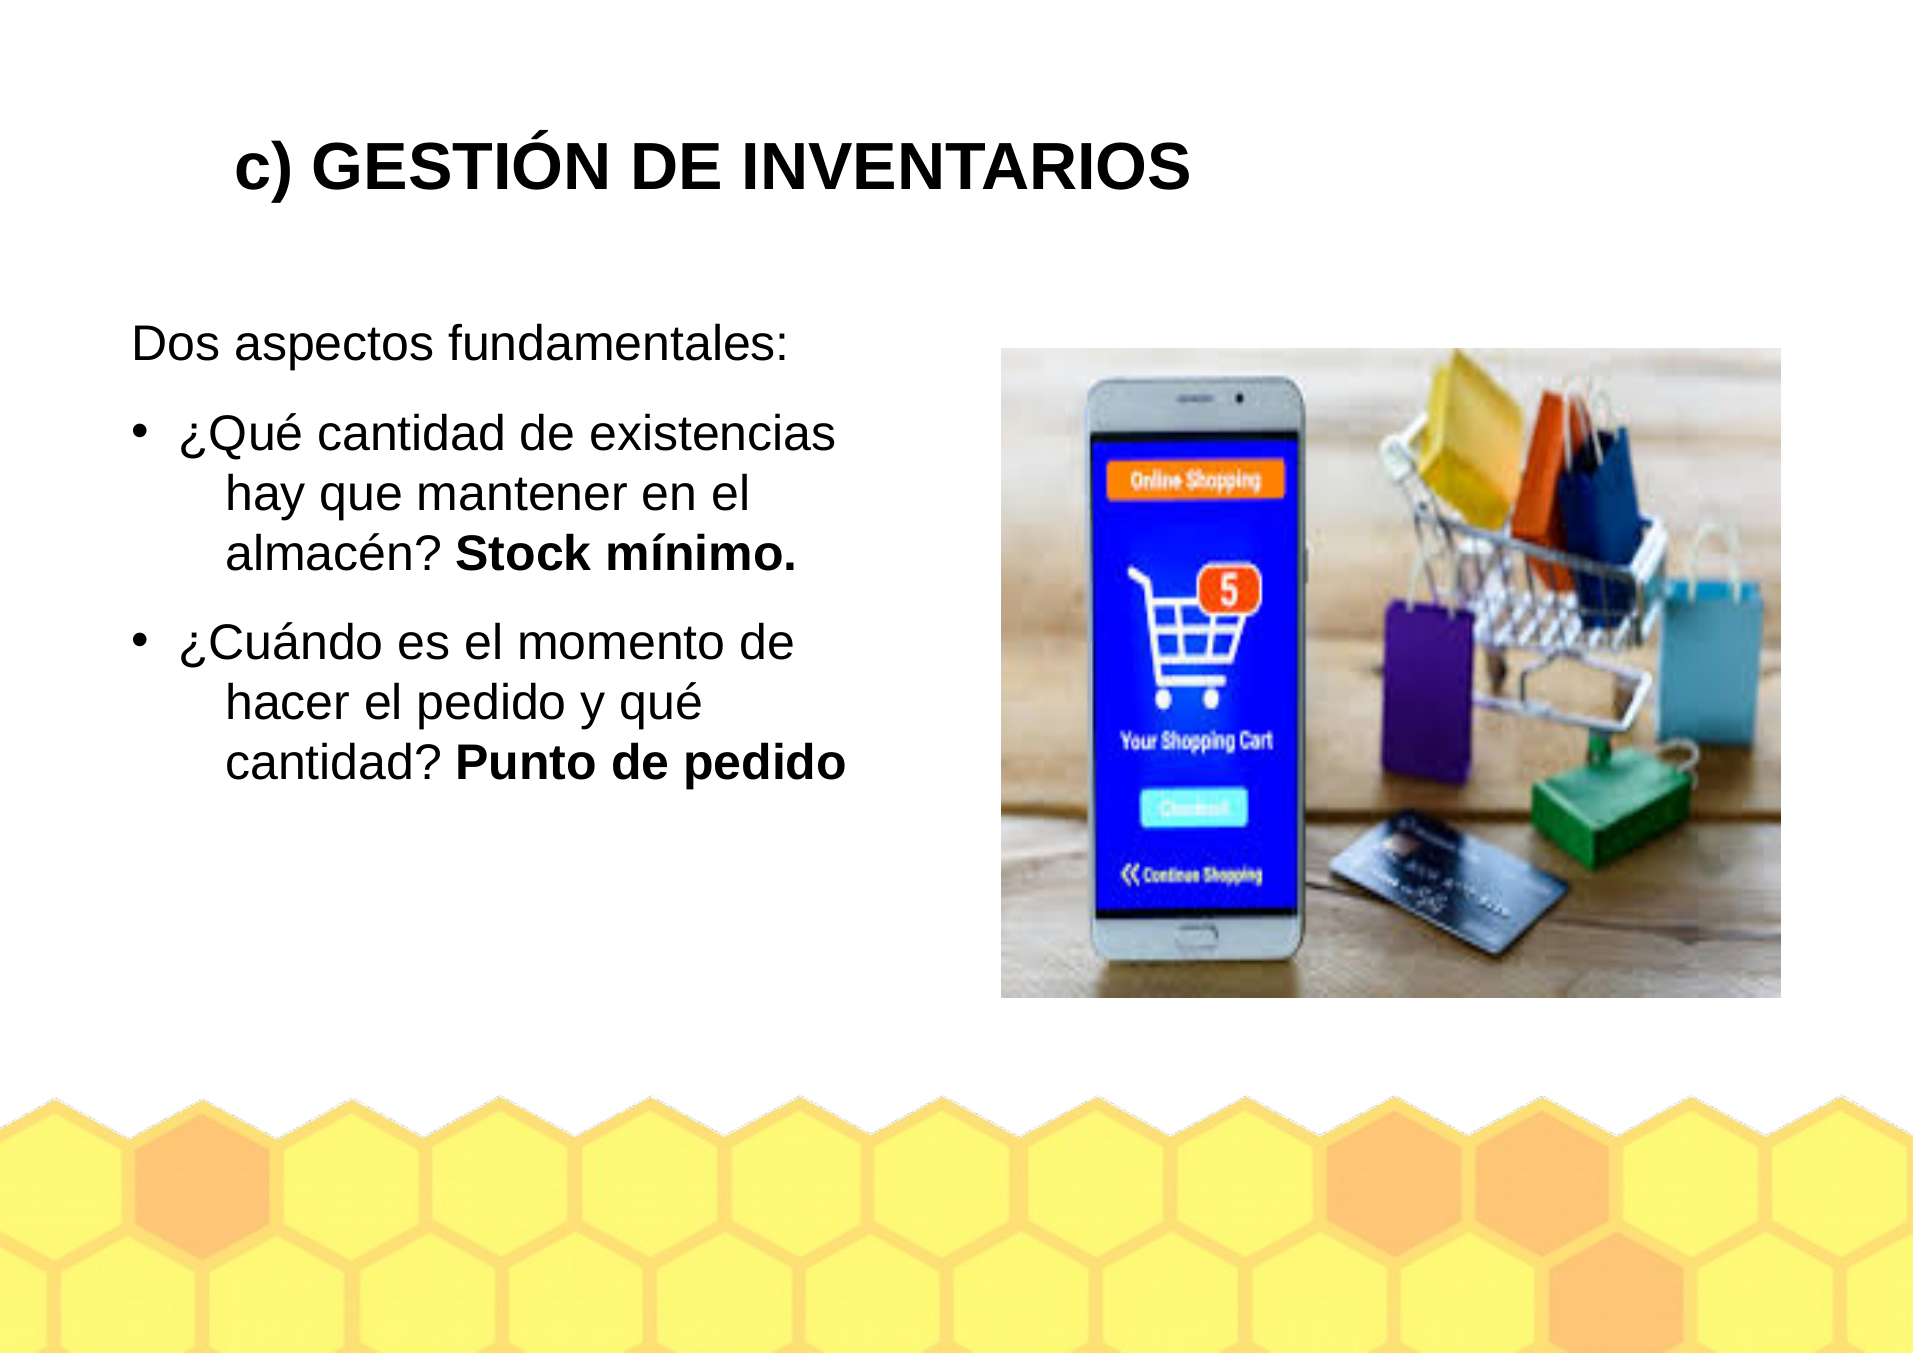

# c) GESTIÓN DE INVENTARIOS
Dos aspectos fundamentales:
¿Qué cantidad de existencias hay que mantener en el almacén? Stock mínimo.
¿Cuándo es el momento de hacer el pedido y qué cantidad? Punto de pedido